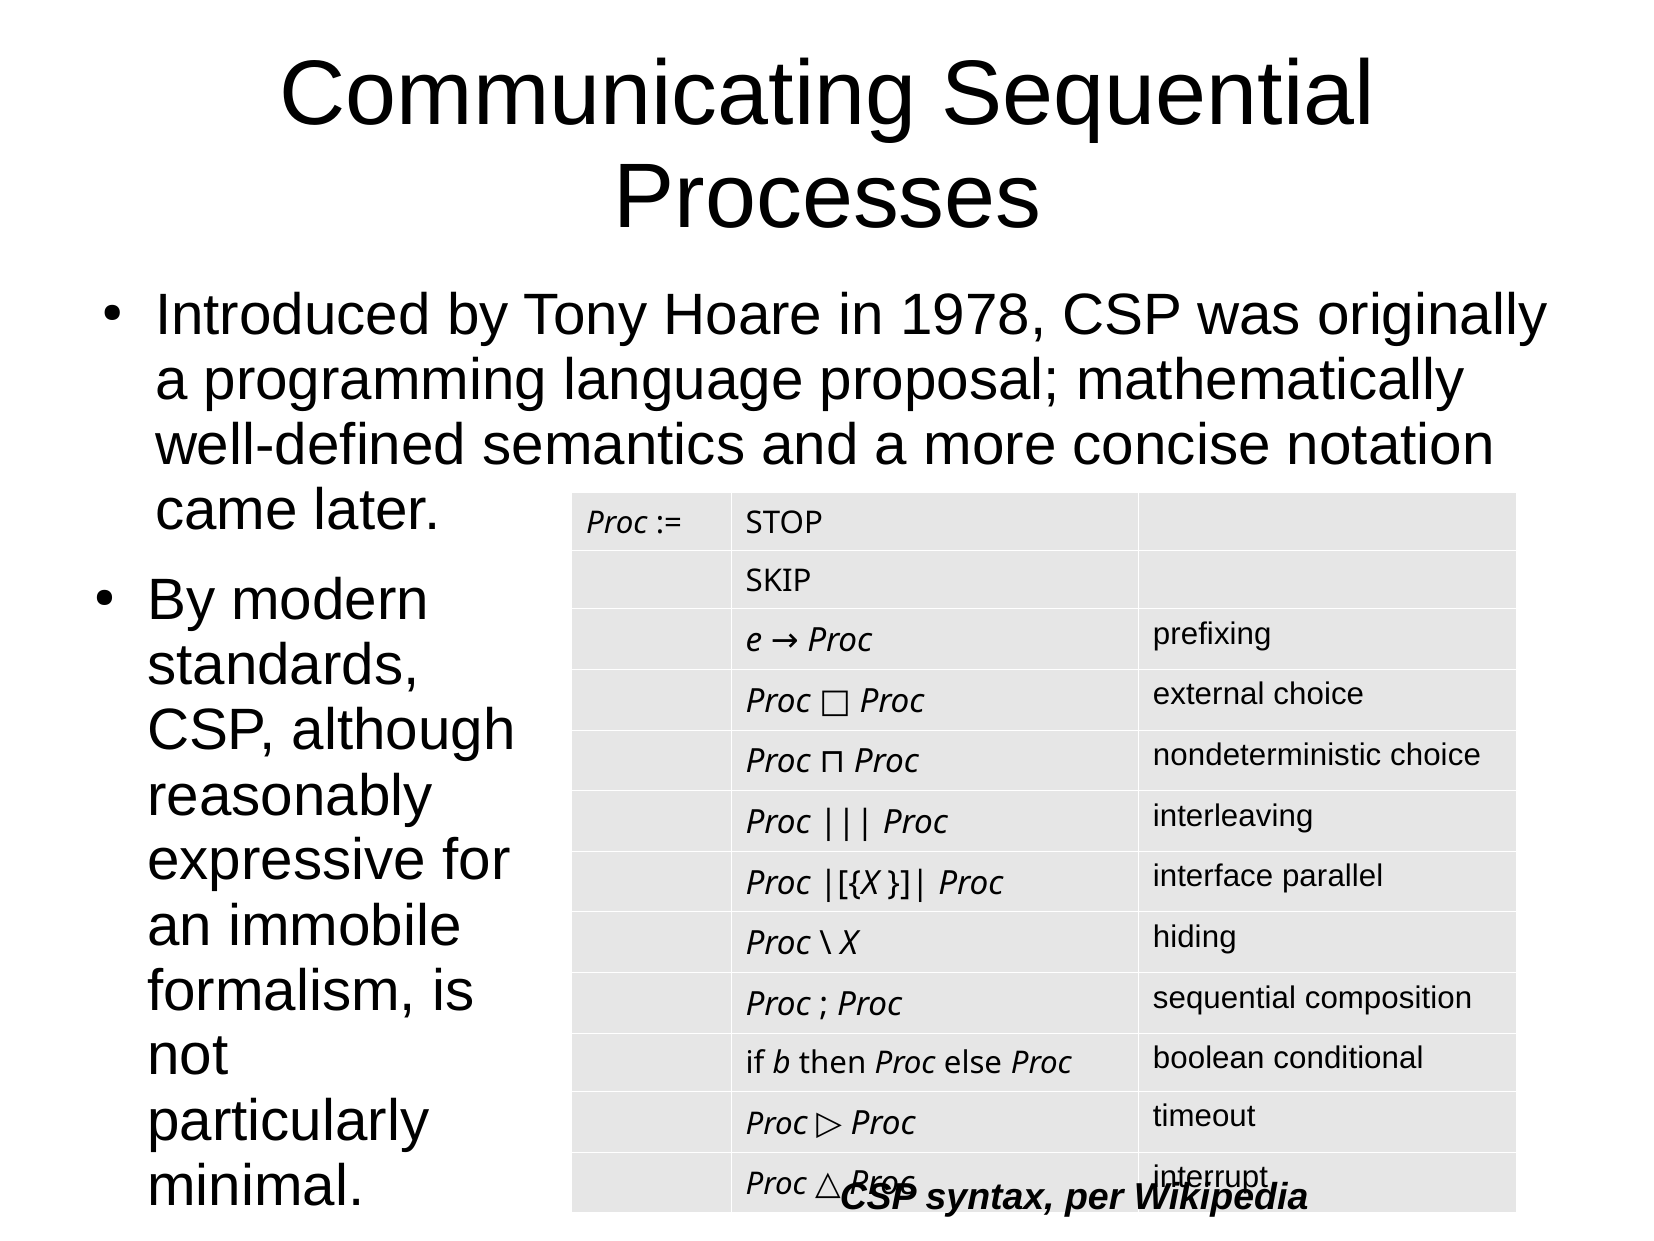

# Communicating Sequential Processes
Introduced by Tony Hoare in 1978, CSP was originally a programming language proposal; mathematically well-defined semantics and a more concise notation came later.
| Proc := | STOP | |
| --- | --- | --- |
| | SKIP | |
| | e → Proc | prefixing |
| | Proc □ Proc | external choice |
| | Proc ⊓ Proc | nondeterministic choice |
| | Proc ||| Proc | interleaving |
| | Proc |[{X }]| Proc | interface parallel |
| | Proc \ X | hiding |
| | Proc ; Proc | sequential composition |
| | if b then Proc else Proc | boolean conditional |
| | Proc ▷ Proc | timeout |
| | Proc △ Proc | interrupt |
By modern standards, CSP, although reasonably expressive for an immobile formalism, is not particularly minimal.
CSP syntax, per Wikipedia